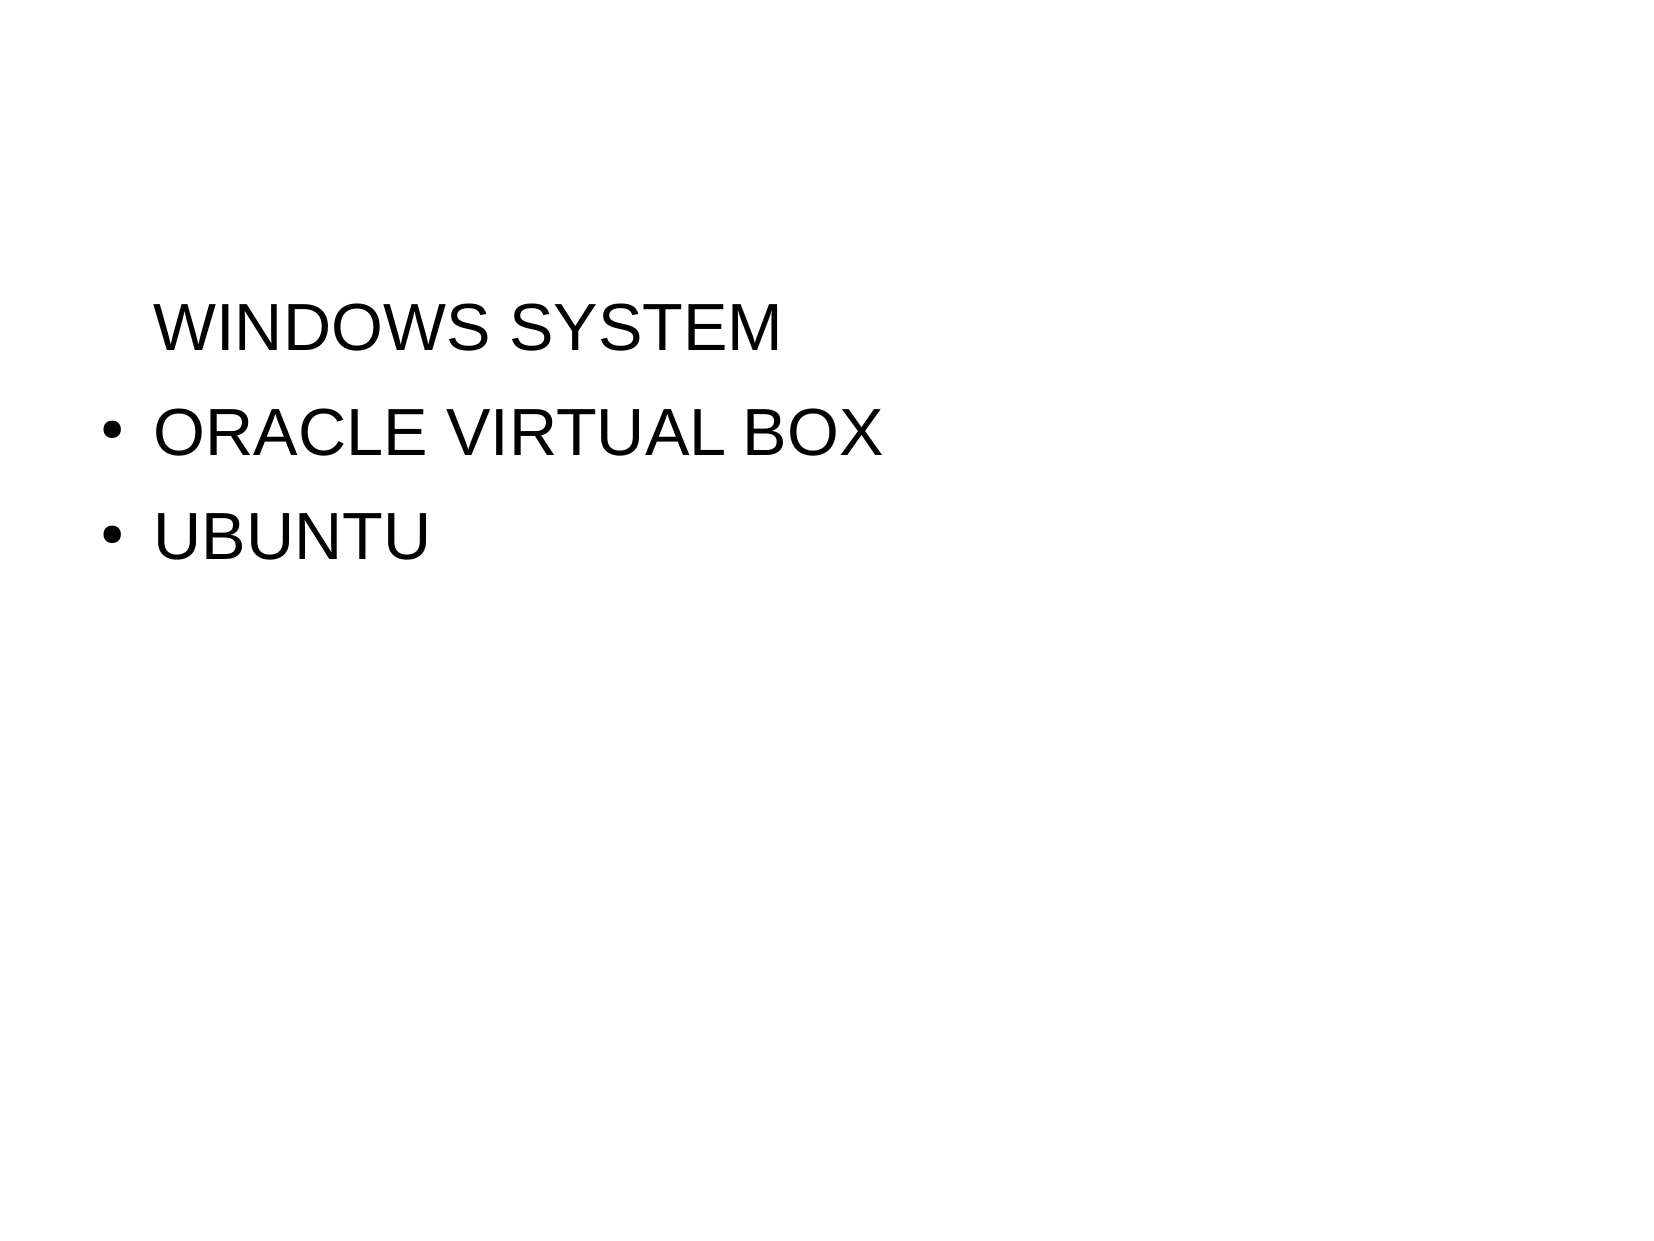

# WINDOWS SYSTEM
ORACLE VIRTUAL BOX
UBUNTU